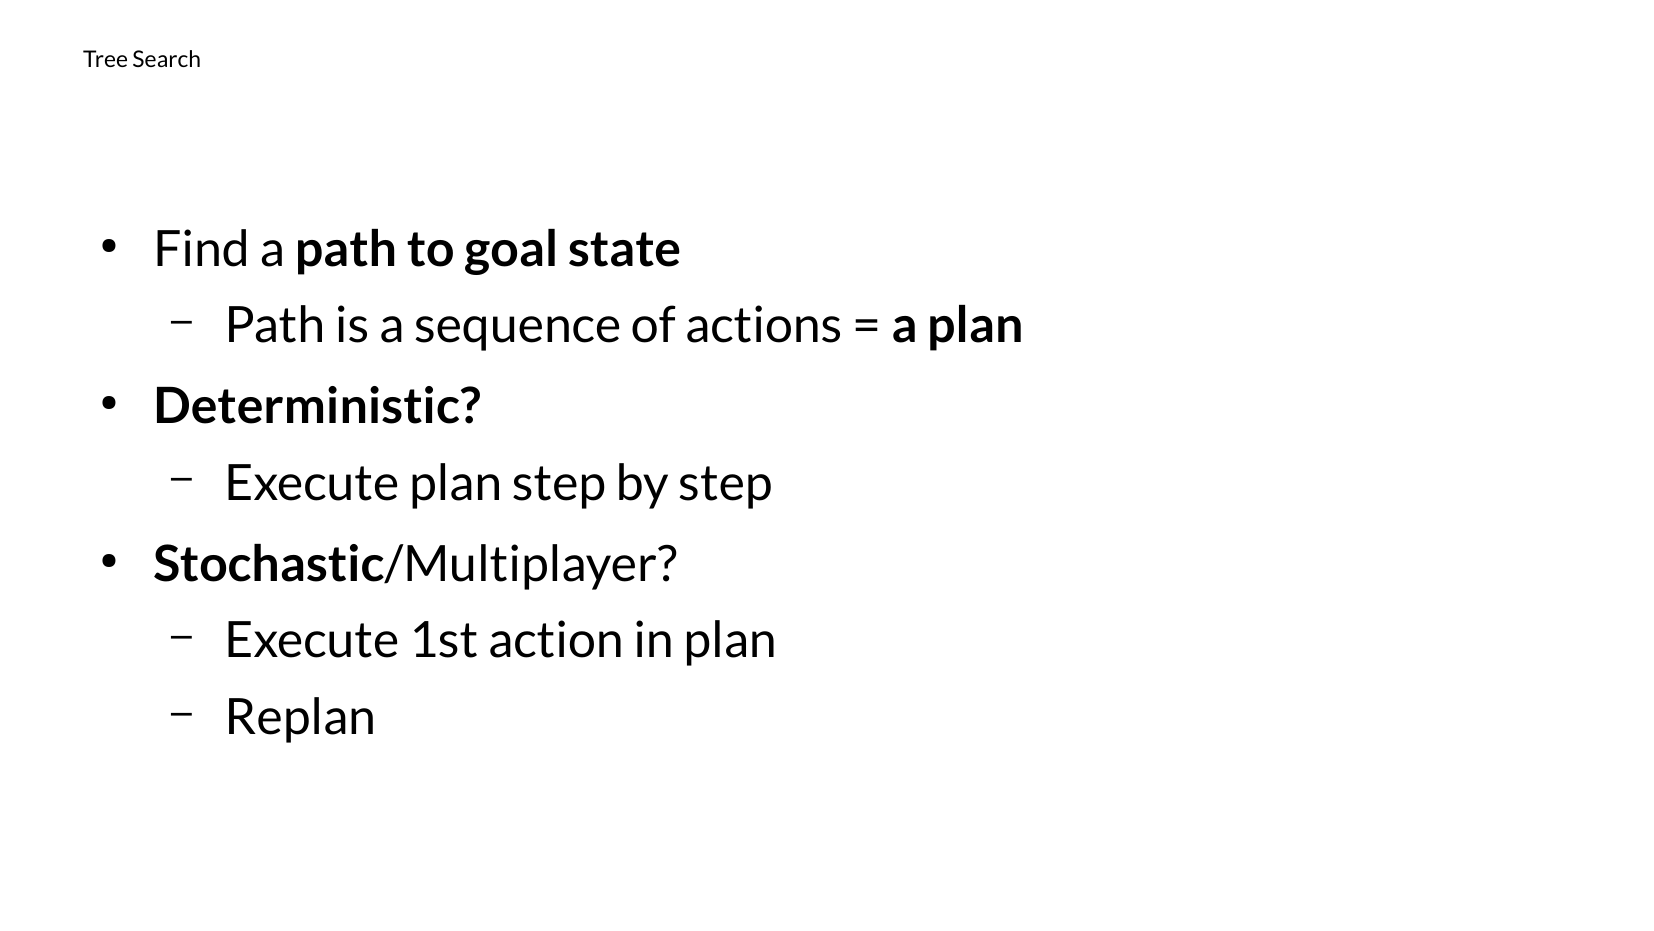

# Tree Search
Find a path to goal state
Path is a sequence of actions = a plan
Deterministic?
Execute plan step by step
Stochastic/Multiplayer?
Execute 1st action in plan
Replan